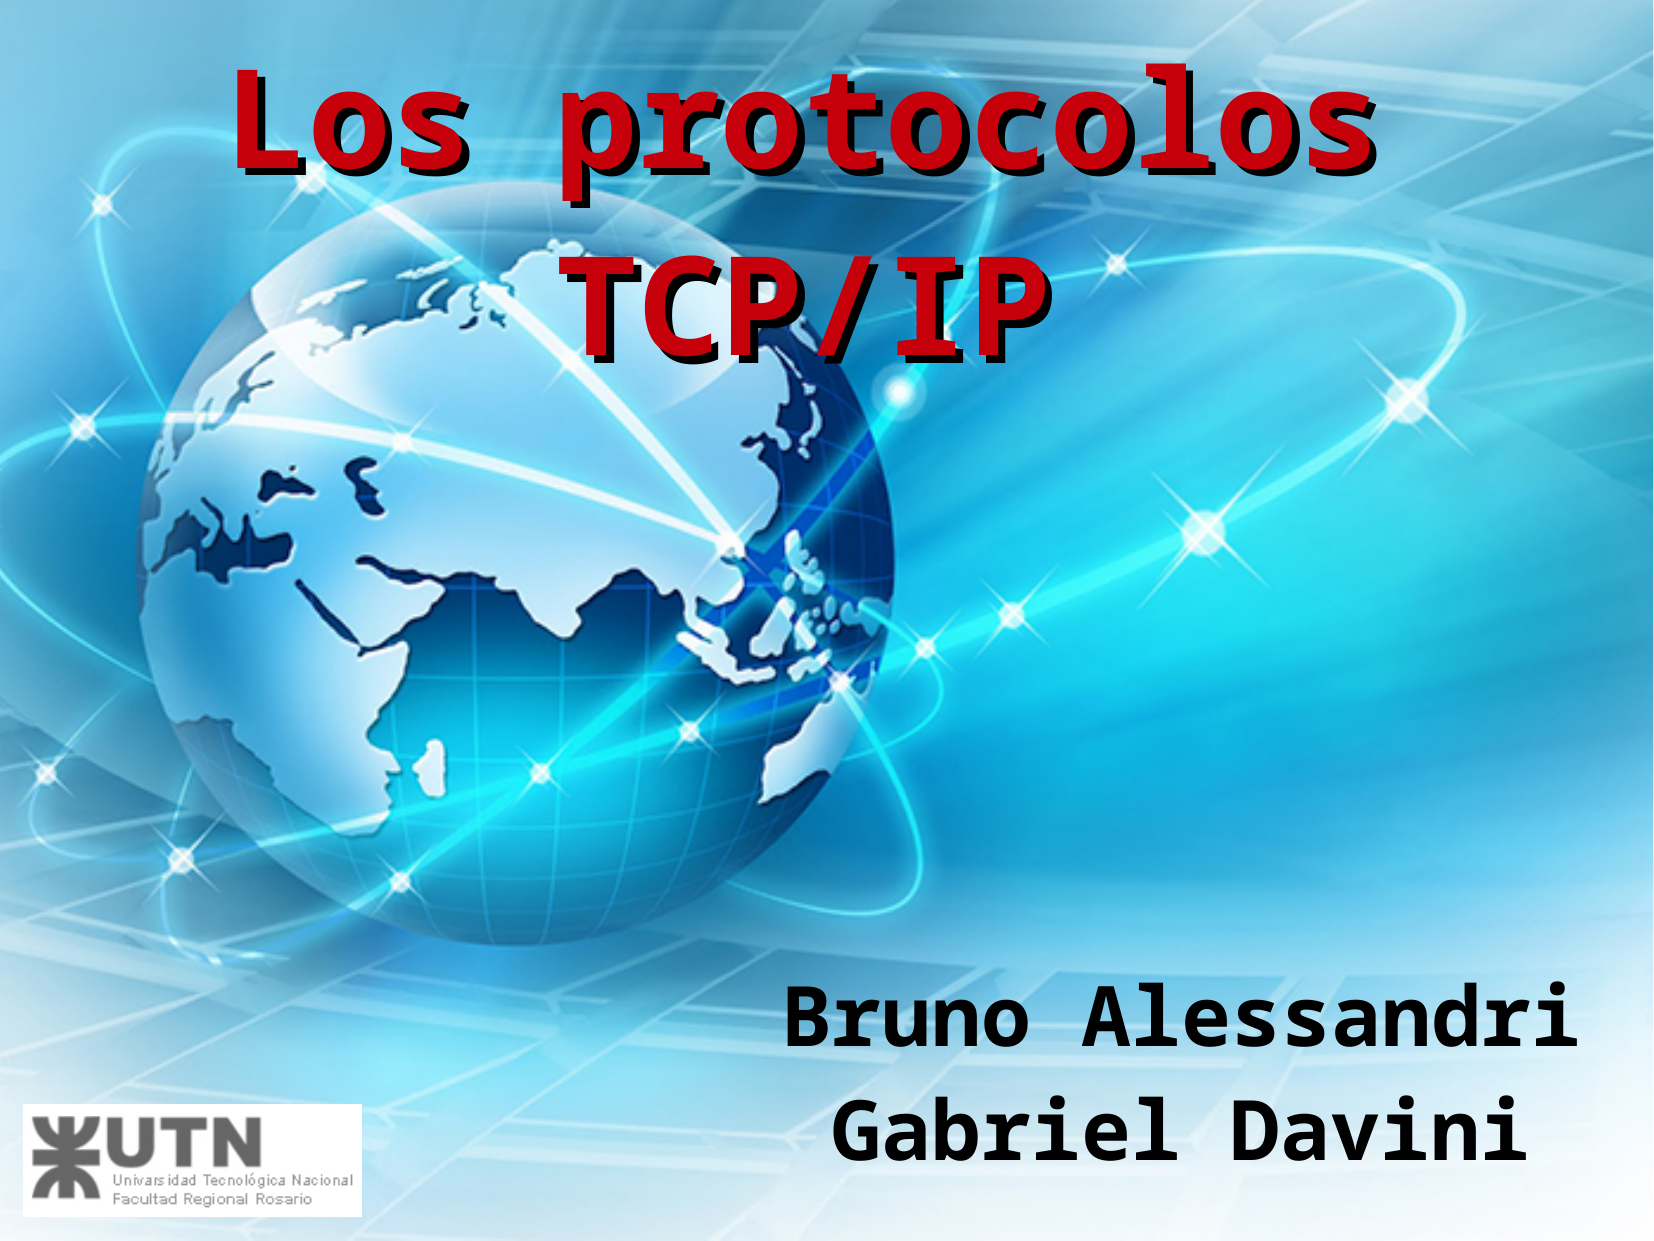

# Los protocolos TCP/IP
Bruno Alessandri
Gabriel Davini